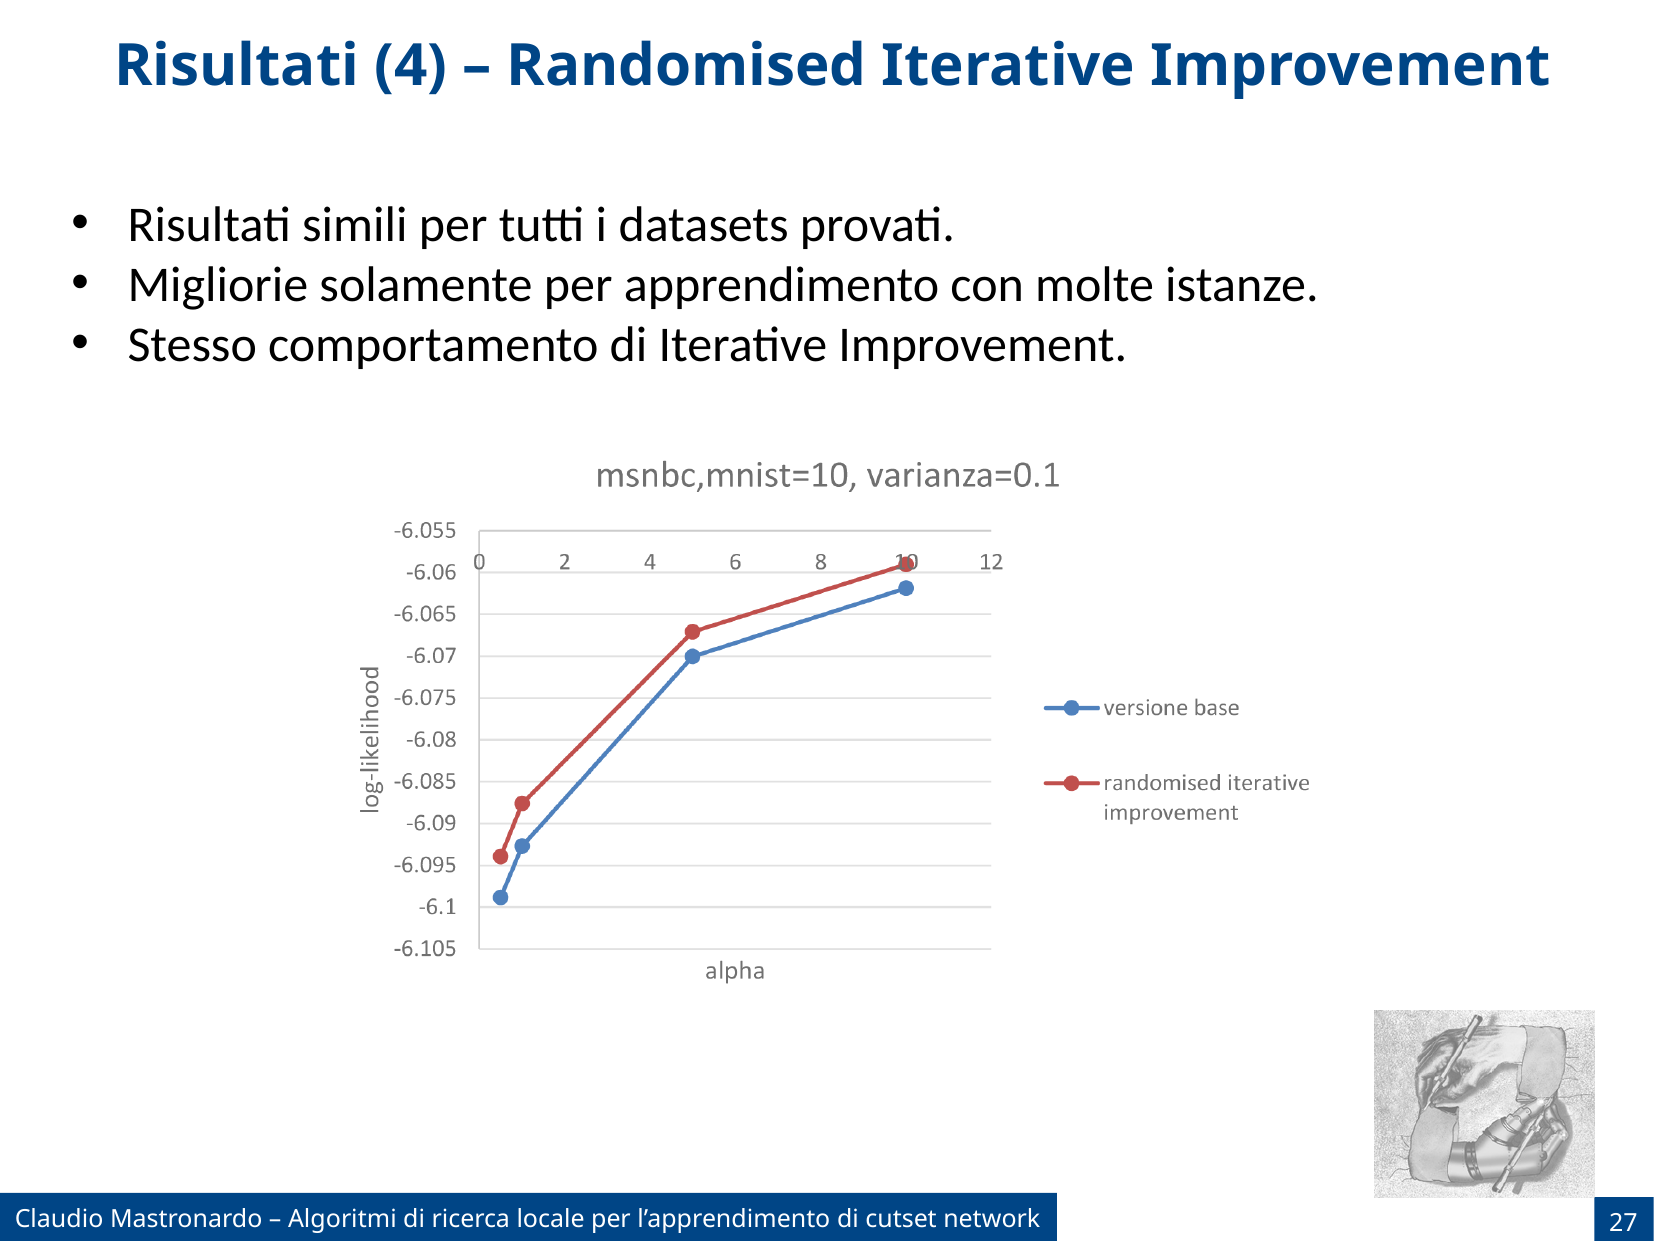

# Risultati (4) – Randomised Iterative Improvement
Risultati simili per tutti i datasets provati.
Migliorie solamente per apprendimento con molte istanze.
Stesso comportamento di Iterative Improvement.